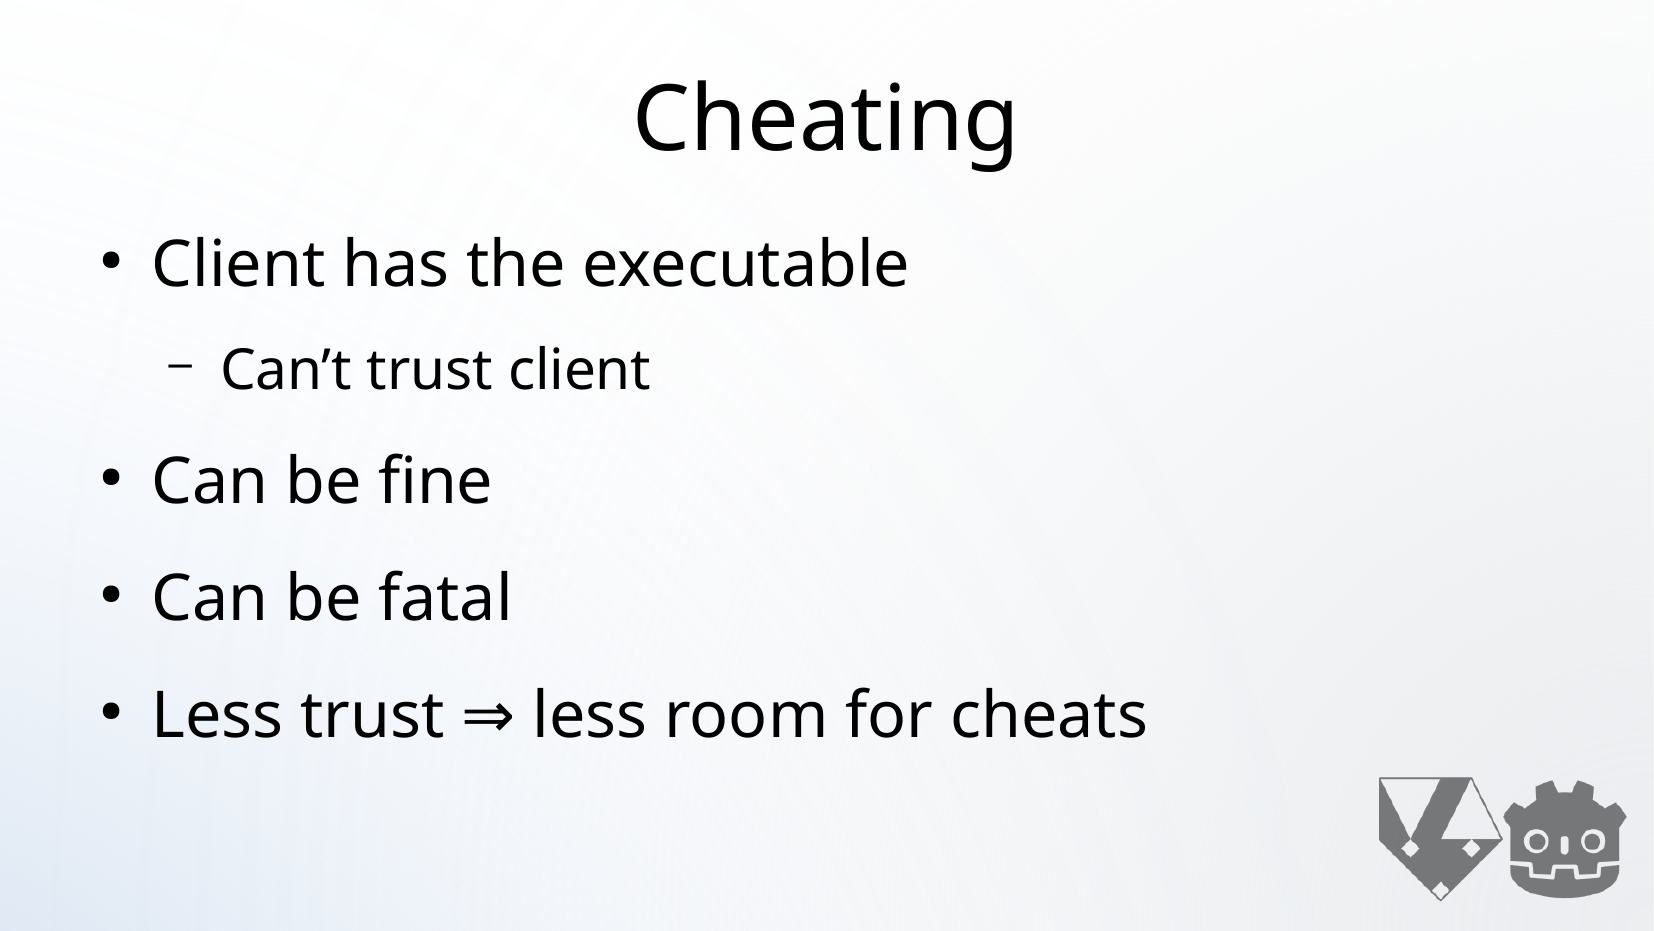

# Cheating
Client has the executable
Can’t trust client
Can be fine
Can be fatal
Less trust ⇒ less room for cheats